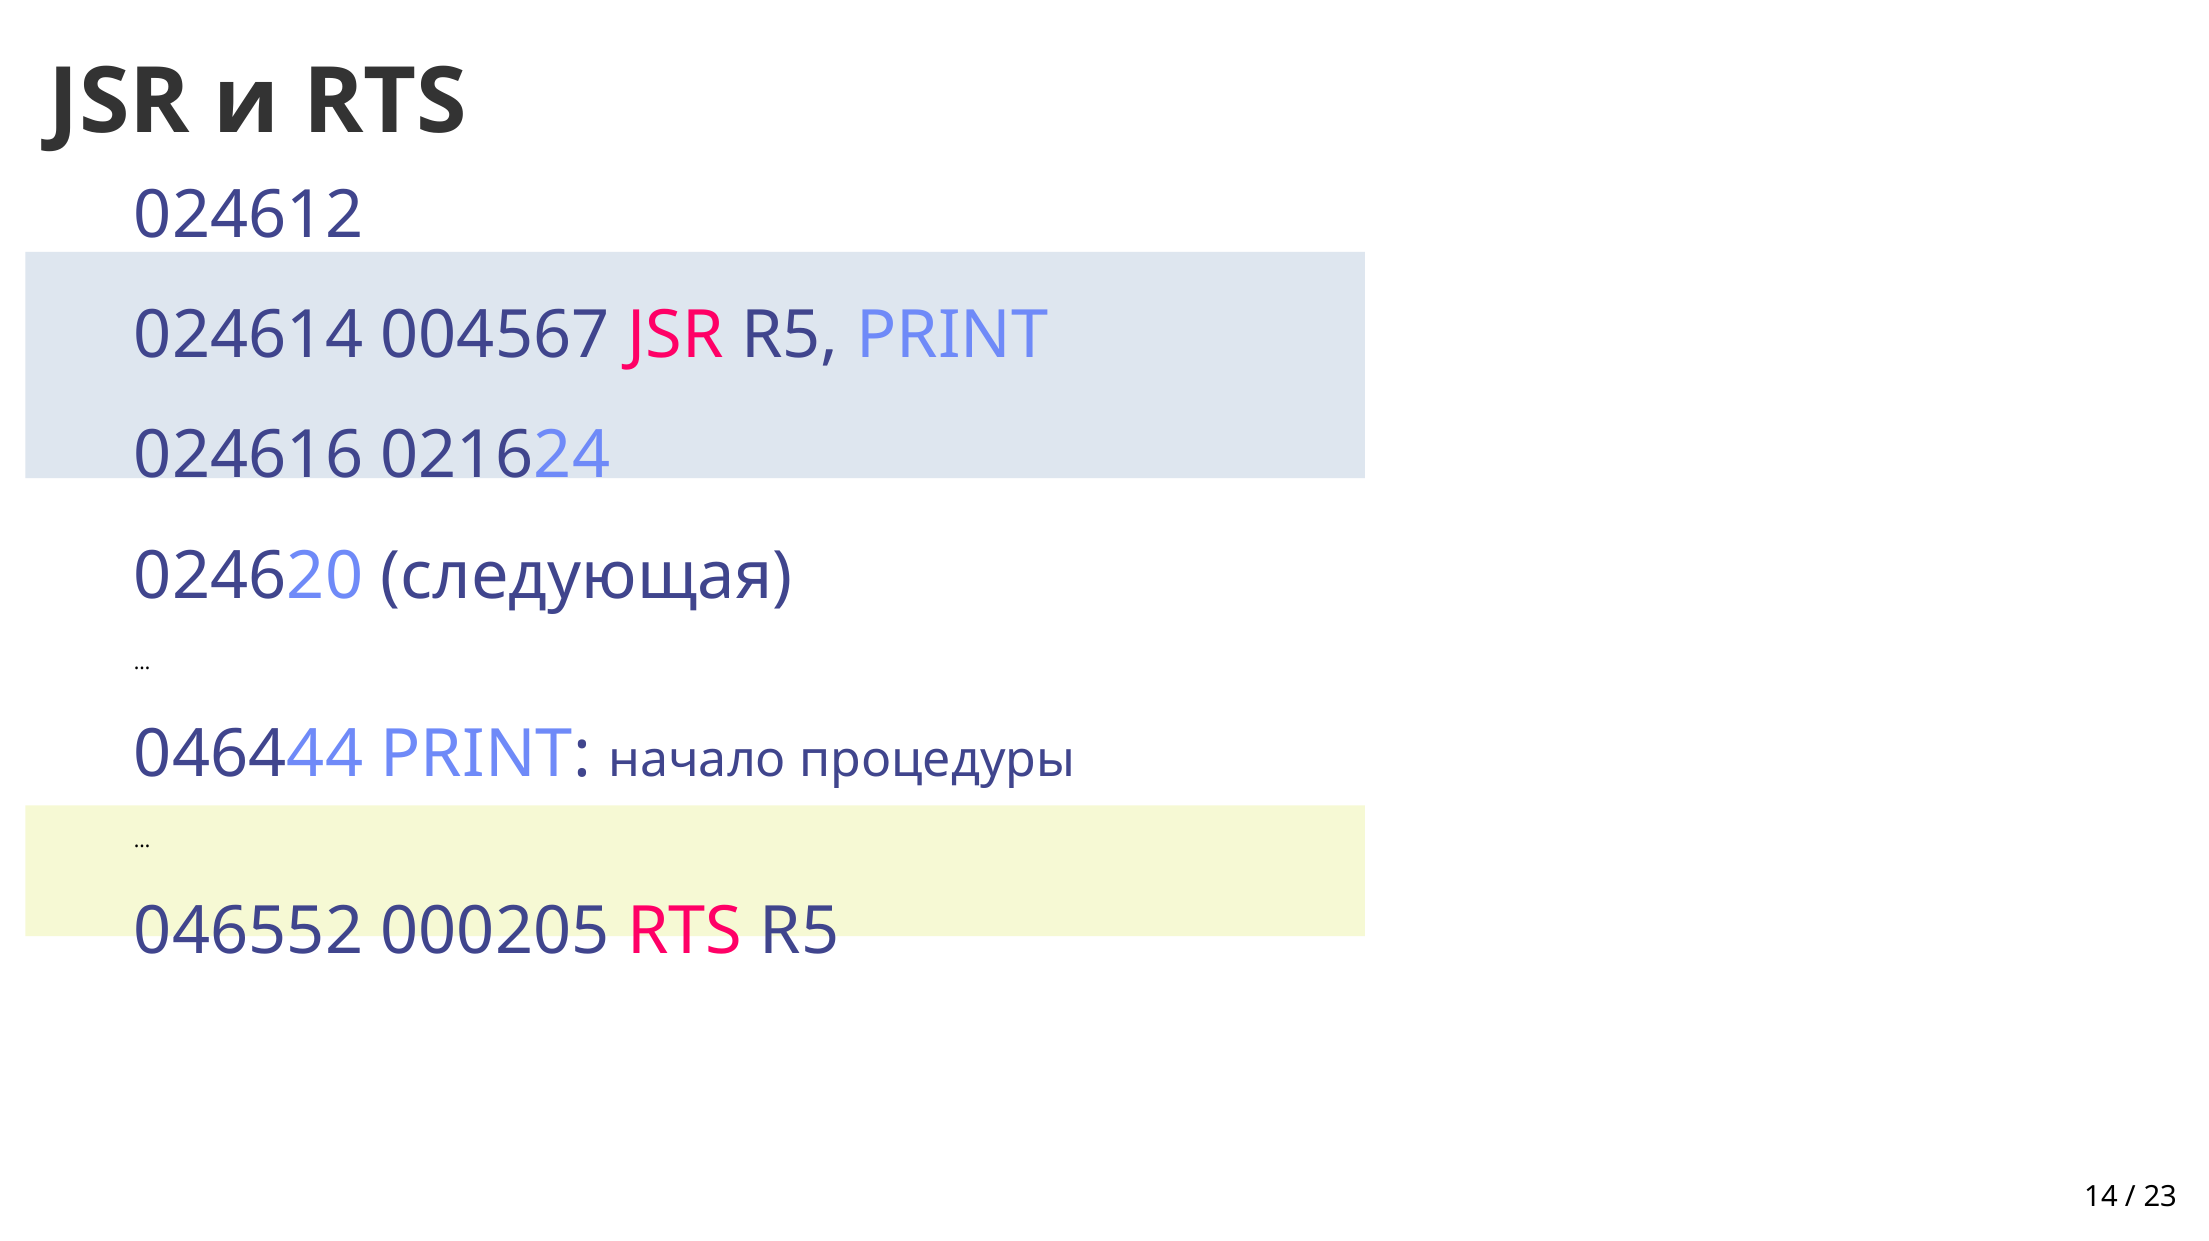

# JSR и RTS
024612
024614 004567 JSR R5, PRINT
024616 021624
024620 (следующая)
…
046444 PRINT: начало процедуры
…
046552 000205 RTS R5
14